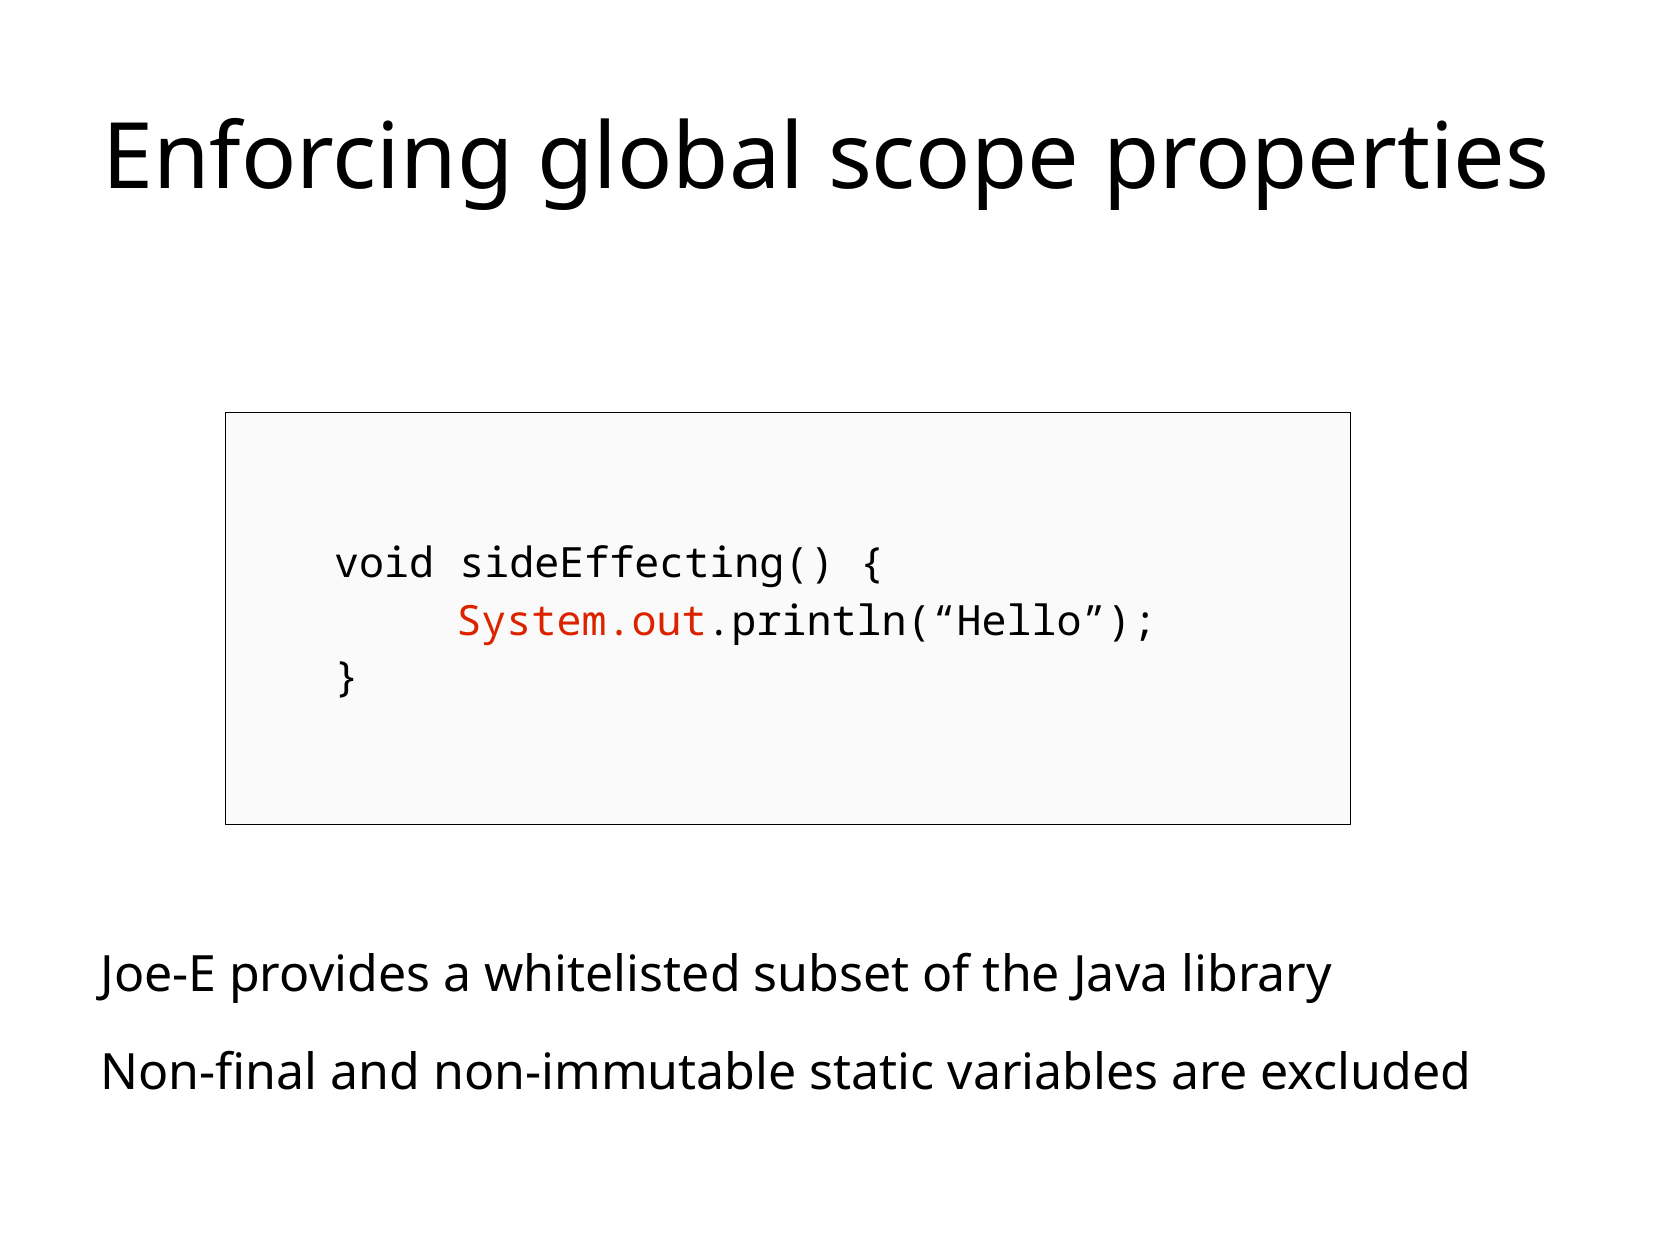

# Enforcing global scope properties
void sideEffecting() {
	System.out.println(“Hello”);
}
Joe-E provides a whitelisted subset of the Java library
Non-final and non-immutable static variables are excluded